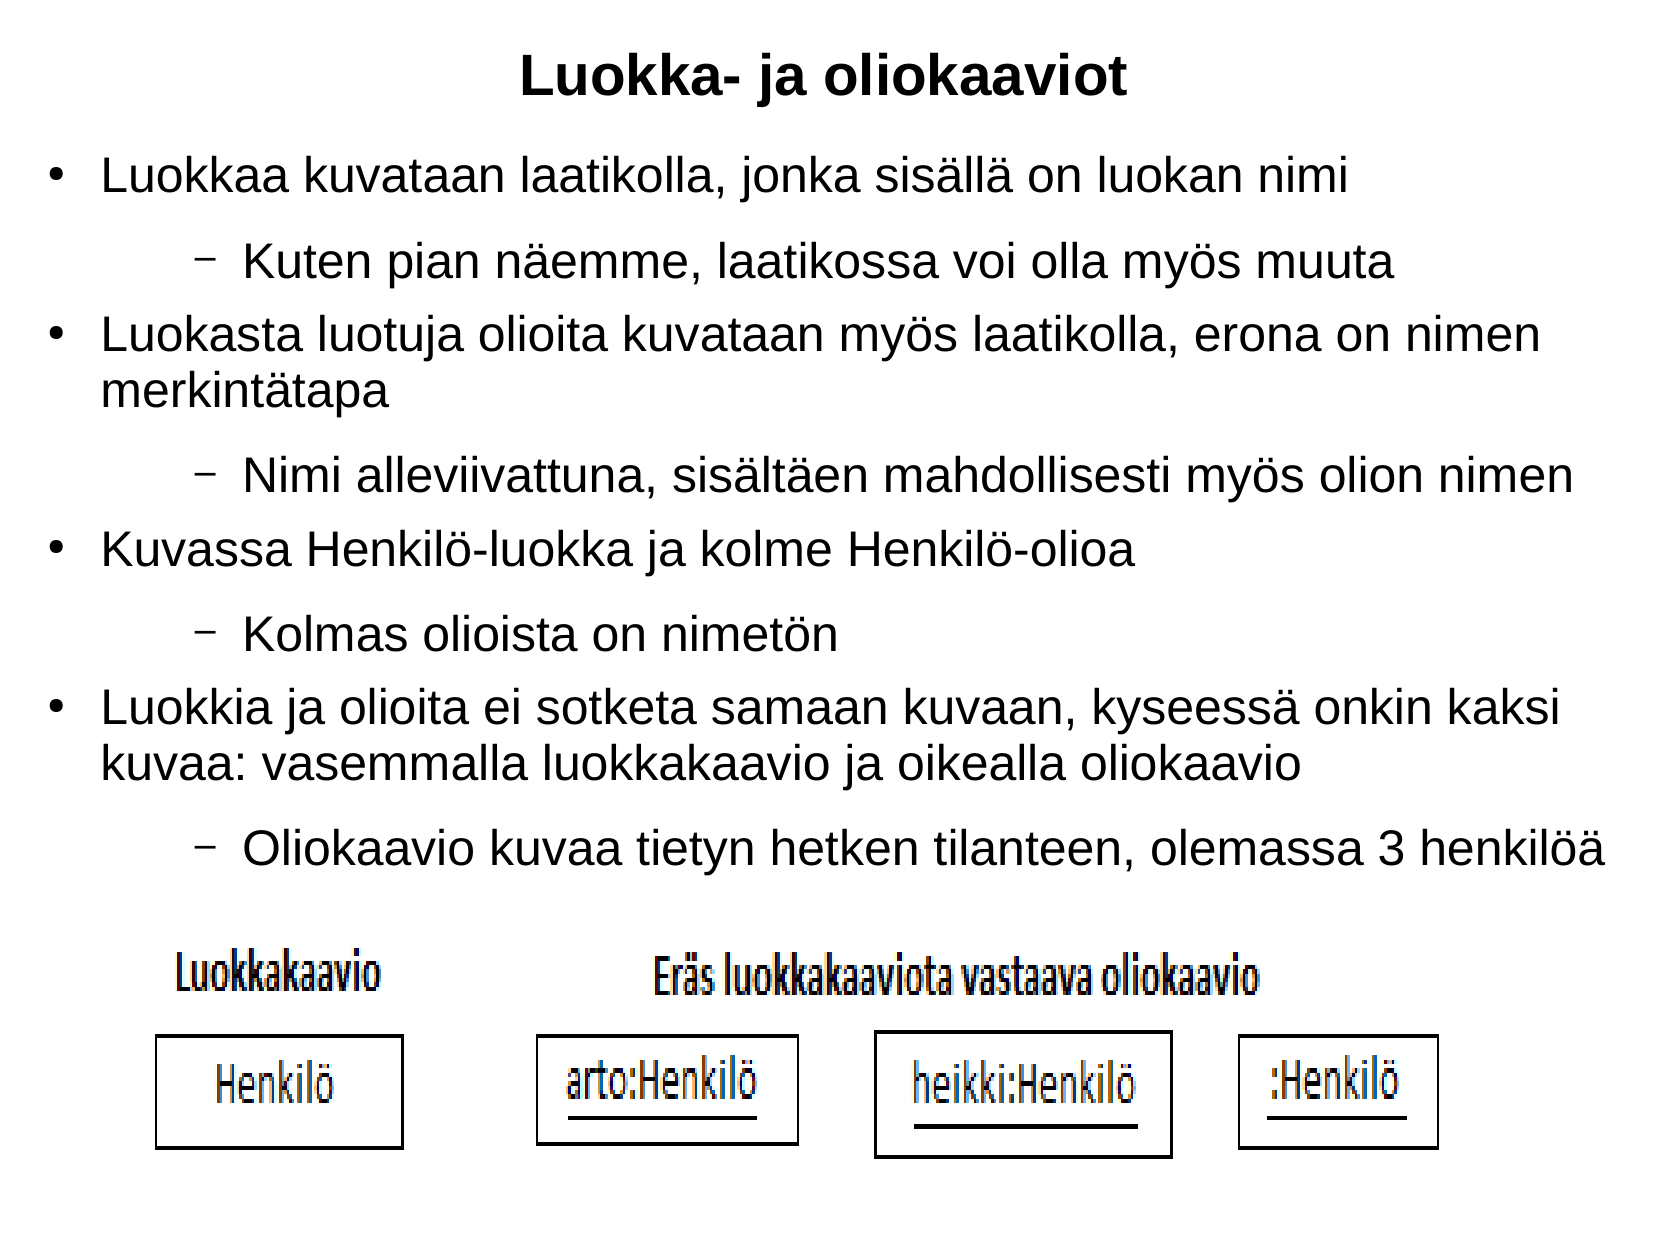

# Luokka- ja oliokaaviot
Luokkaa kuvataan laatikolla, jonka sisällä on luokan nimi
Kuten pian näemme, laatikossa voi olla myös muuta
Luokasta luotuja olioita kuvataan myös laatikolla, erona on nimen merkintätapa
Nimi alleviivattuna, sisältäen mahdollisesti myös olion nimen
Kuvassa Henkilö-luokka ja kolme Henkilö-olioa
Kolmas olioista on nimetön
Luokkia ja olioita ei sotketa samaan kuvaan, kyseessä onkin kaksi kuvaa: vasemmalla luokkakaavio ja oikealla oliokaavio
Oliokaavio kuvaa tietyn hetken tilanteen, olemassa 3 henkilöä